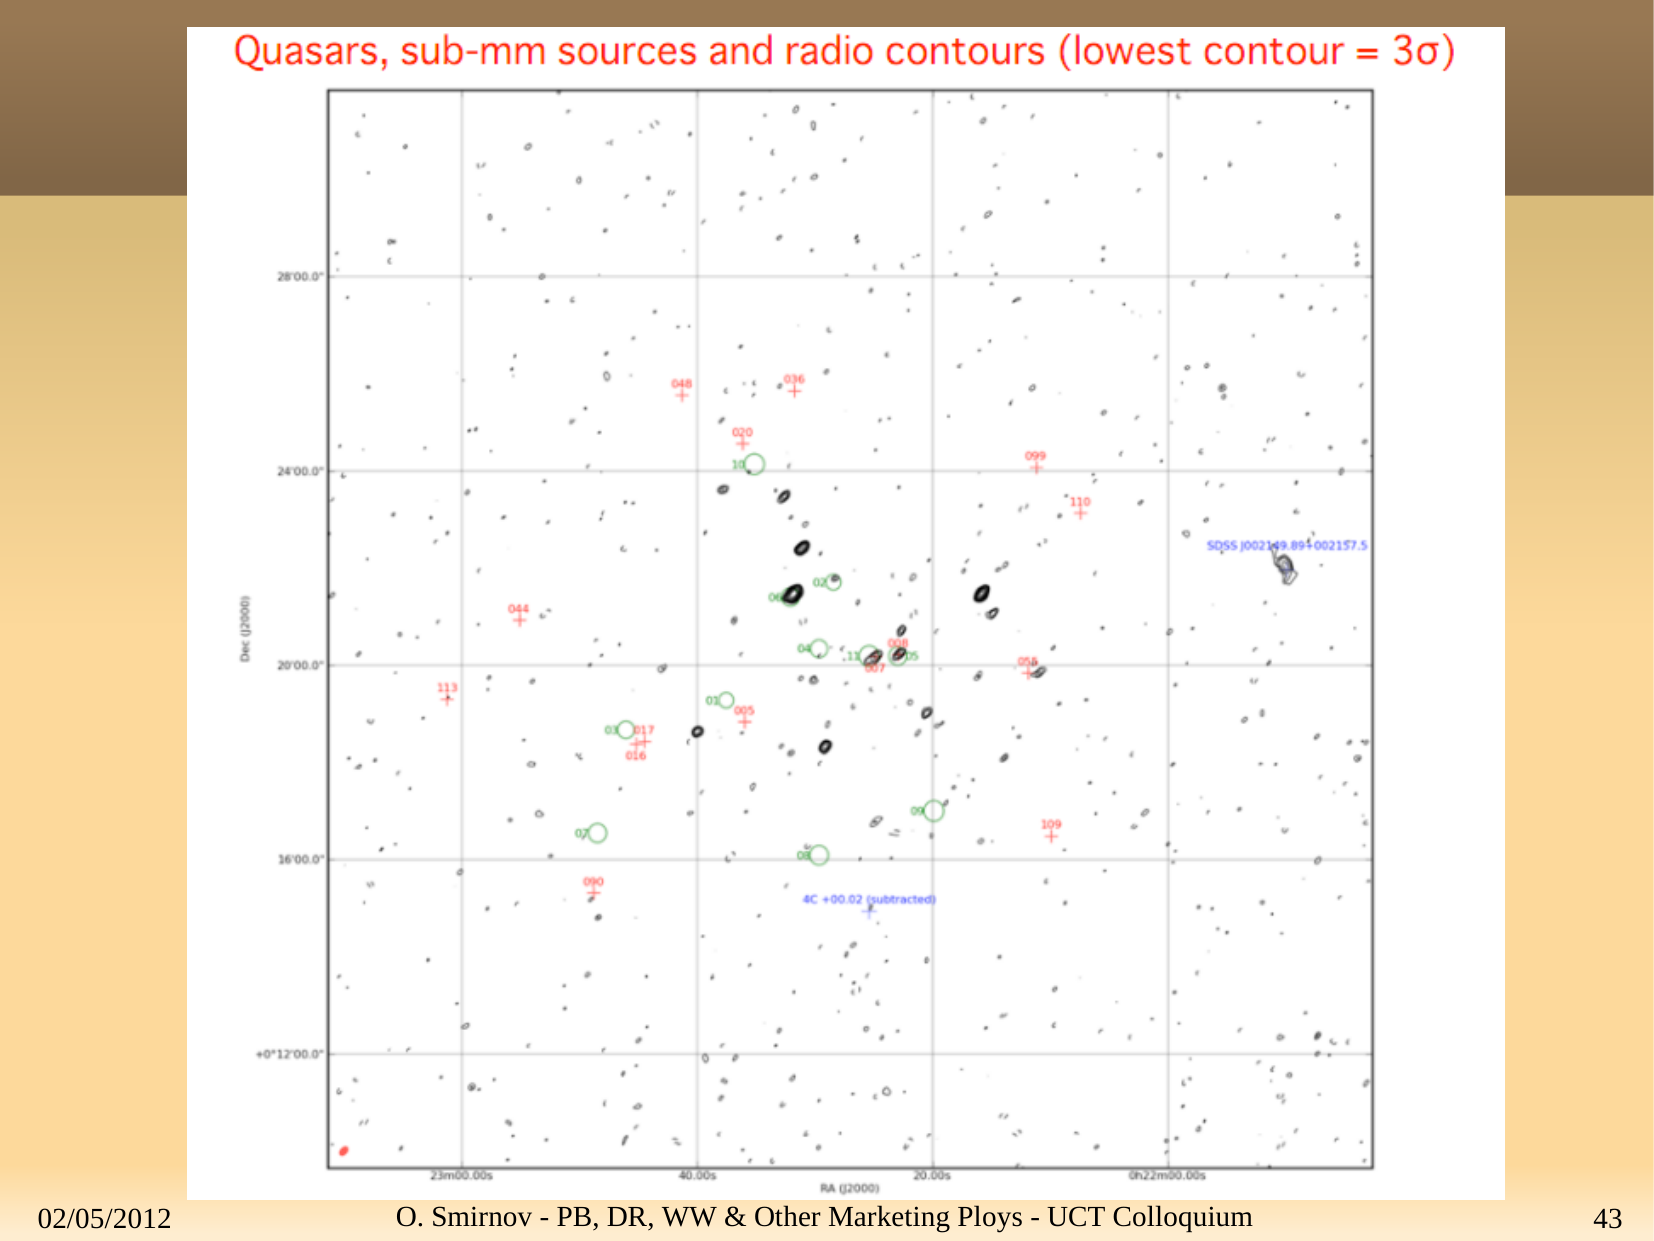

#
O. Smirnov - PB, DR, WW & Other Marketing Ploys - UCT Colloquium
02/05/2012
43